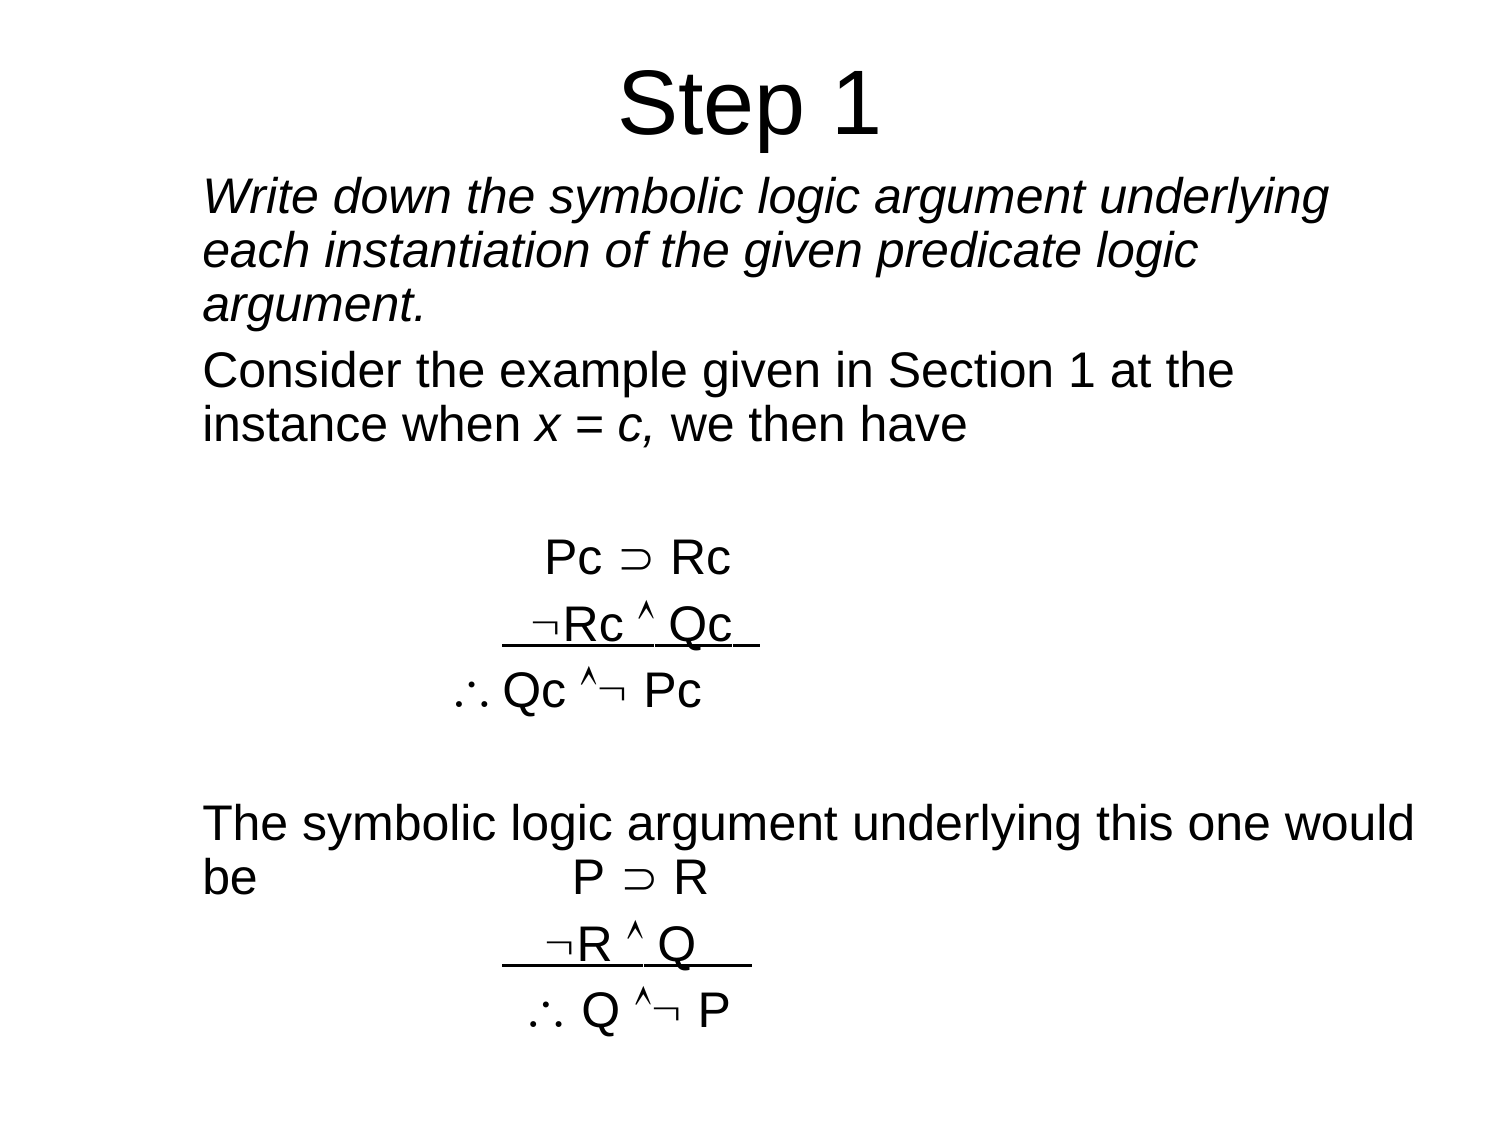

# Step 1
	Write down the symbolic logic argument underlying each instantiation of the given predicate logic argument.
	Consider the example given in Section 1 at the instance when x = c, we then have
		 	 Pc  Rc
			 Rc  Qc
		 	Qc  Pc
	The symbolic logic argument underlying this one would be 	 	 P  R
			 R  Q
	  Q  P